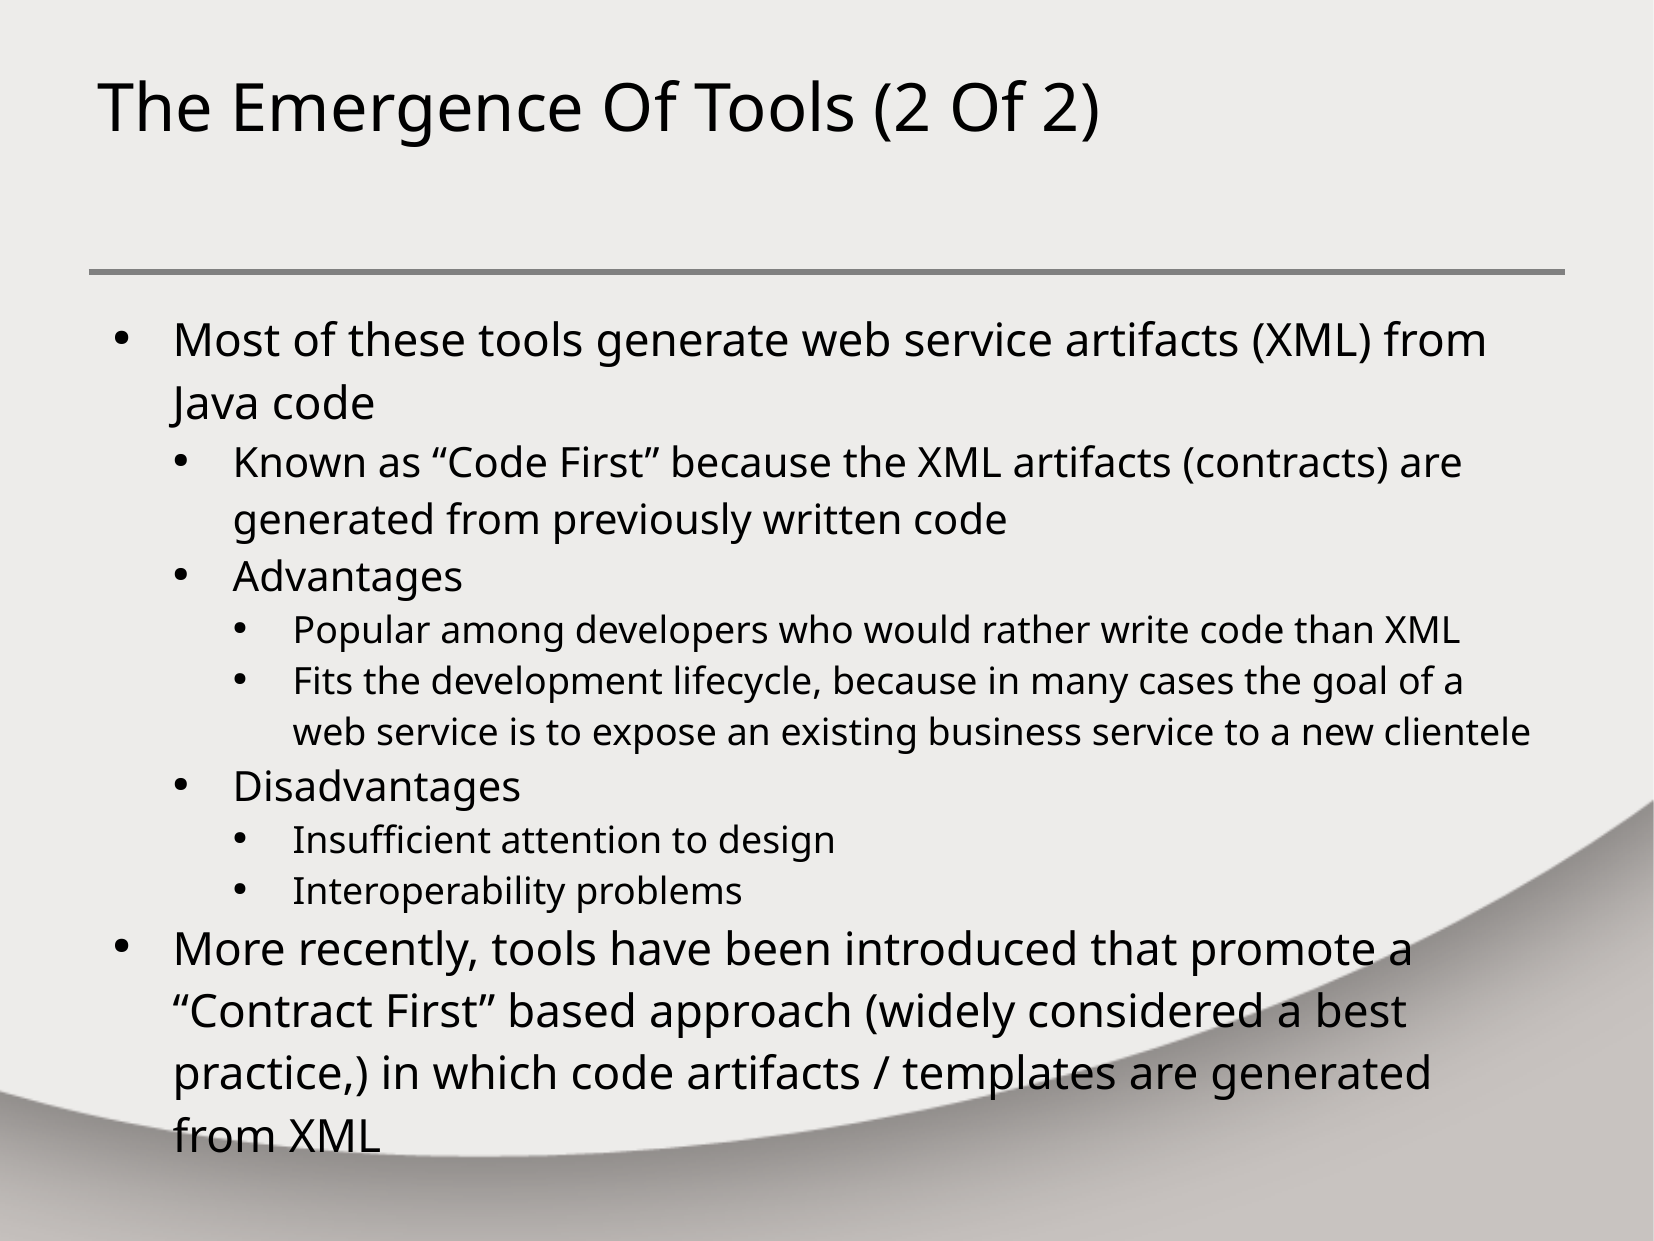

# The Emergence Of Tools (2 Of 2)
Most of these tools generate web service artifacts (XML) from Java code
Known as “Code First” because the XML artifacts (contracts) are generated from previously written code
Advantages
Popular among developers who would rather write code than XML
Fits the development lifecycle, because in many cases the goal of a web service is to expose an existing business service to a new clientele
Disadvantages
Insufficient attention to design
Interoperability problems
More recently, tools have been introduced that promote a “Contract First” based approach (widely considered a best practice,) in which code artifacts / templates are generated from XML